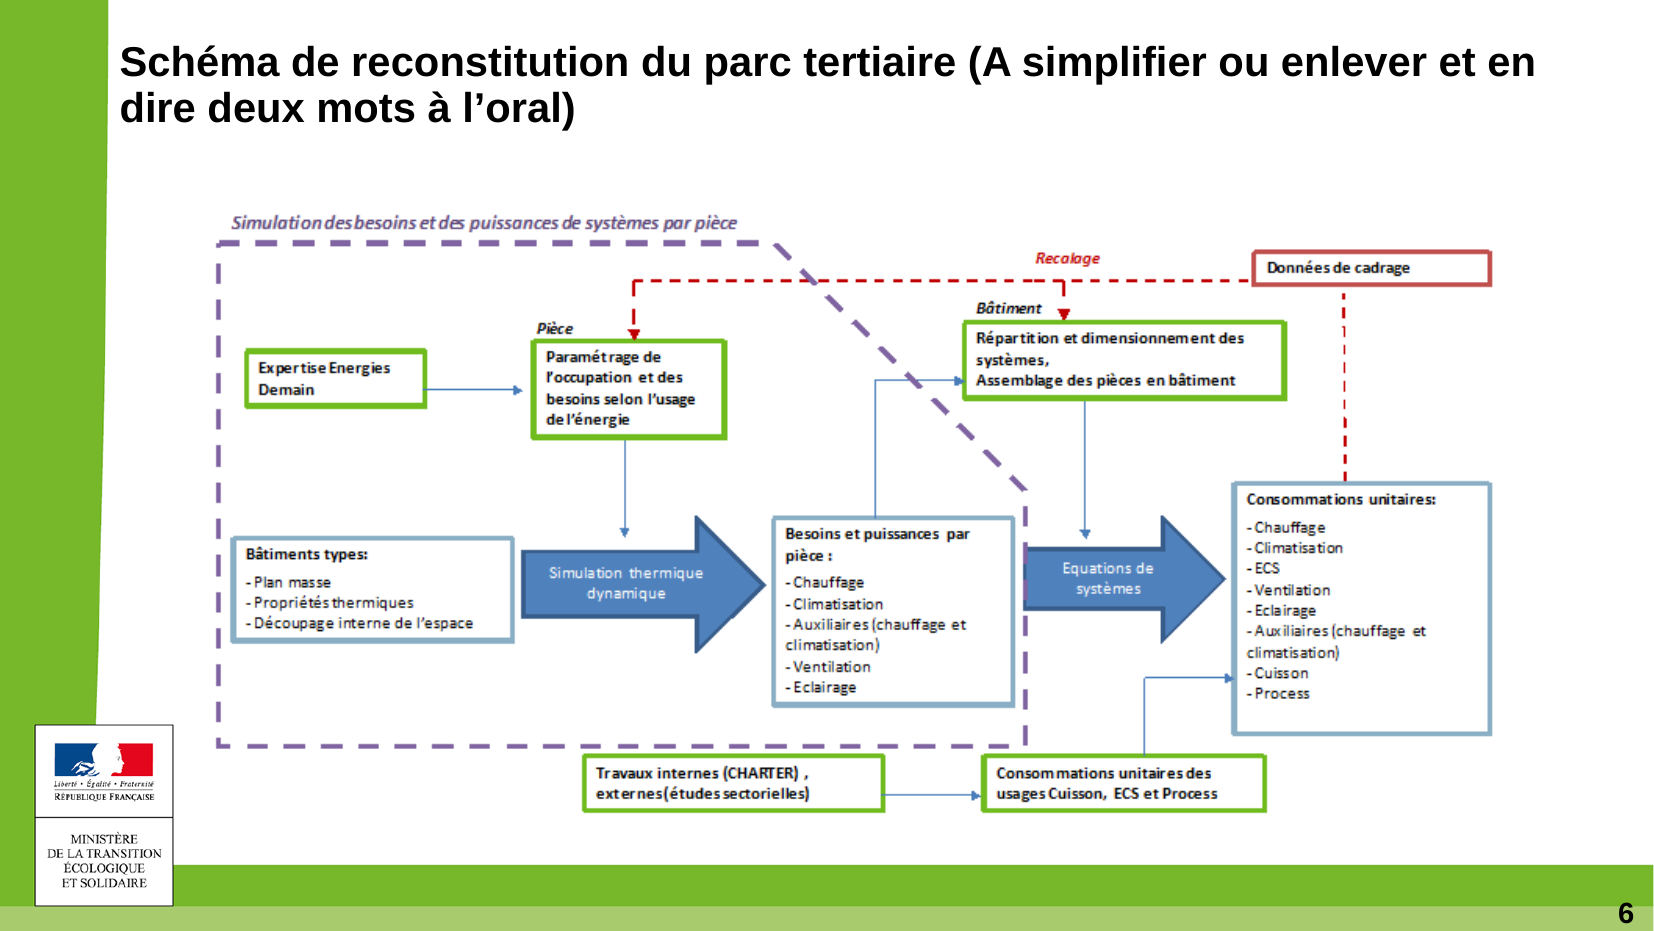

# Schéma de reconstitution du parc tertiaire (A simplifier ou enlever et en dire deux mots à l’oral)